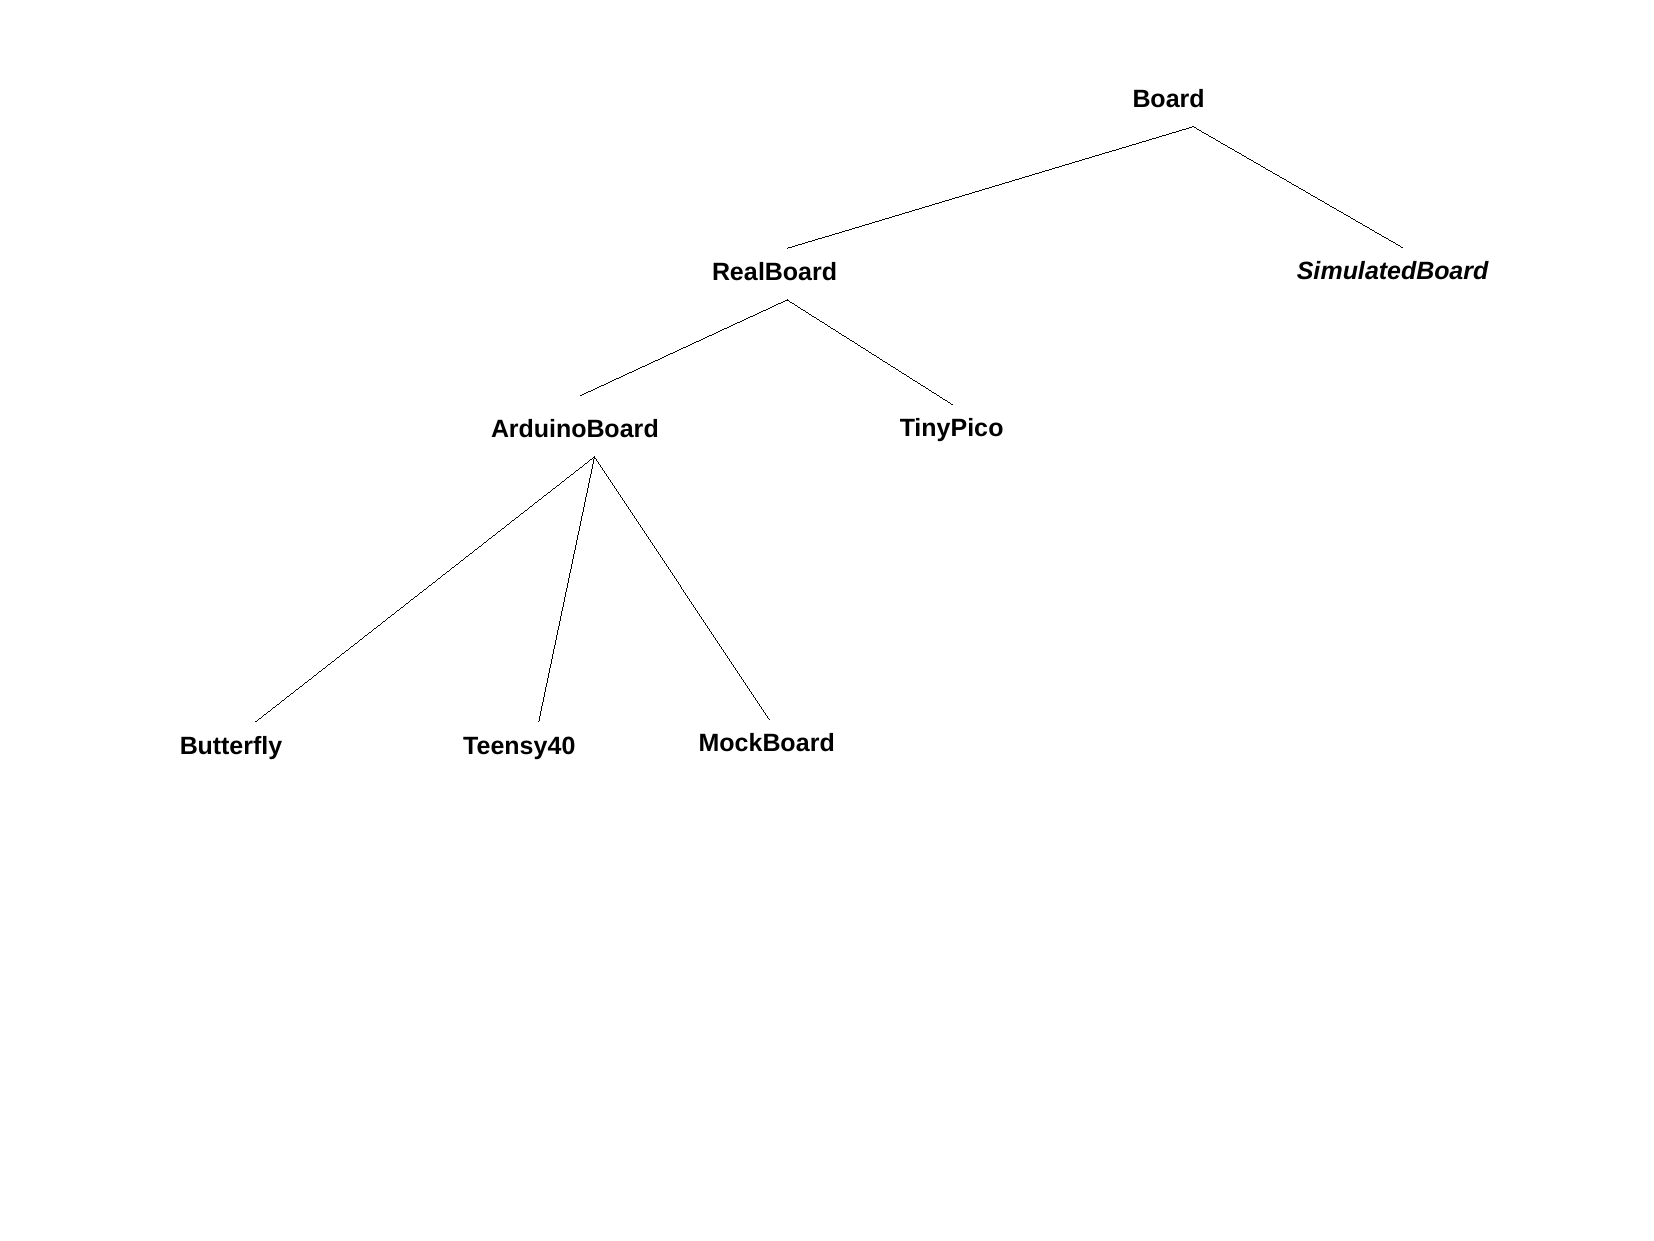

Board
SimulatedBoard
RealBoard
TinyPico
ArduinoBoard
MockBoard
Butterfly
Teensy40